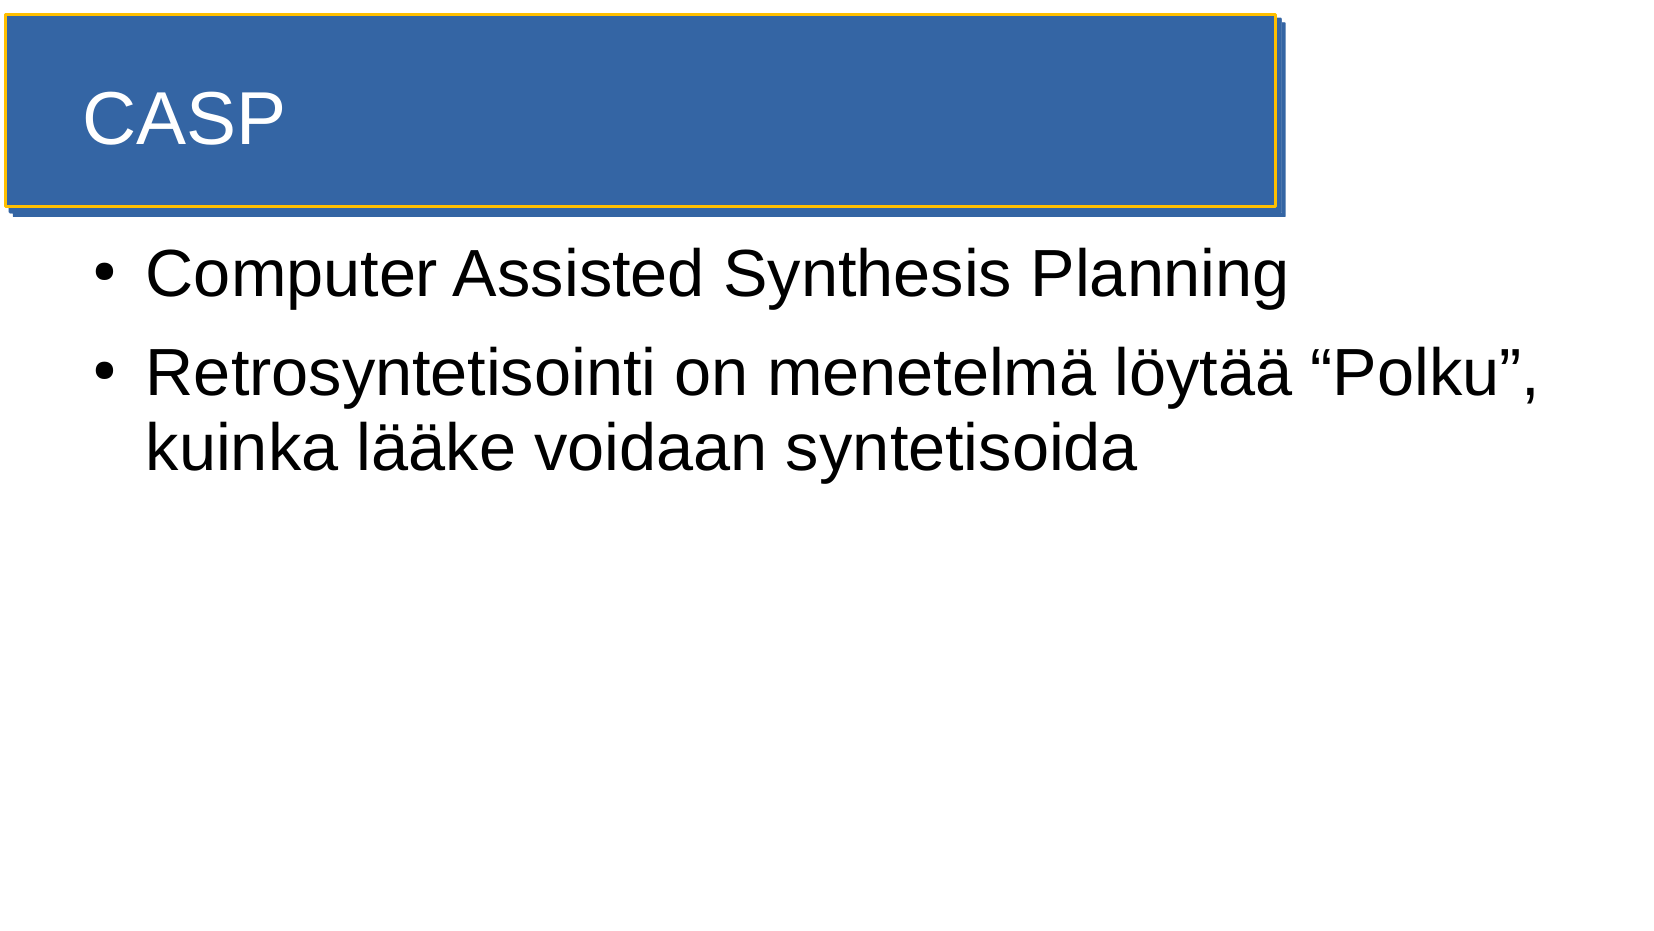

# CASP
Computer Assisted Synthesis Planning
Retrosyntetisointi on menetelmä löytää “Polku”, kuinka lääke voidaan syntetisoida